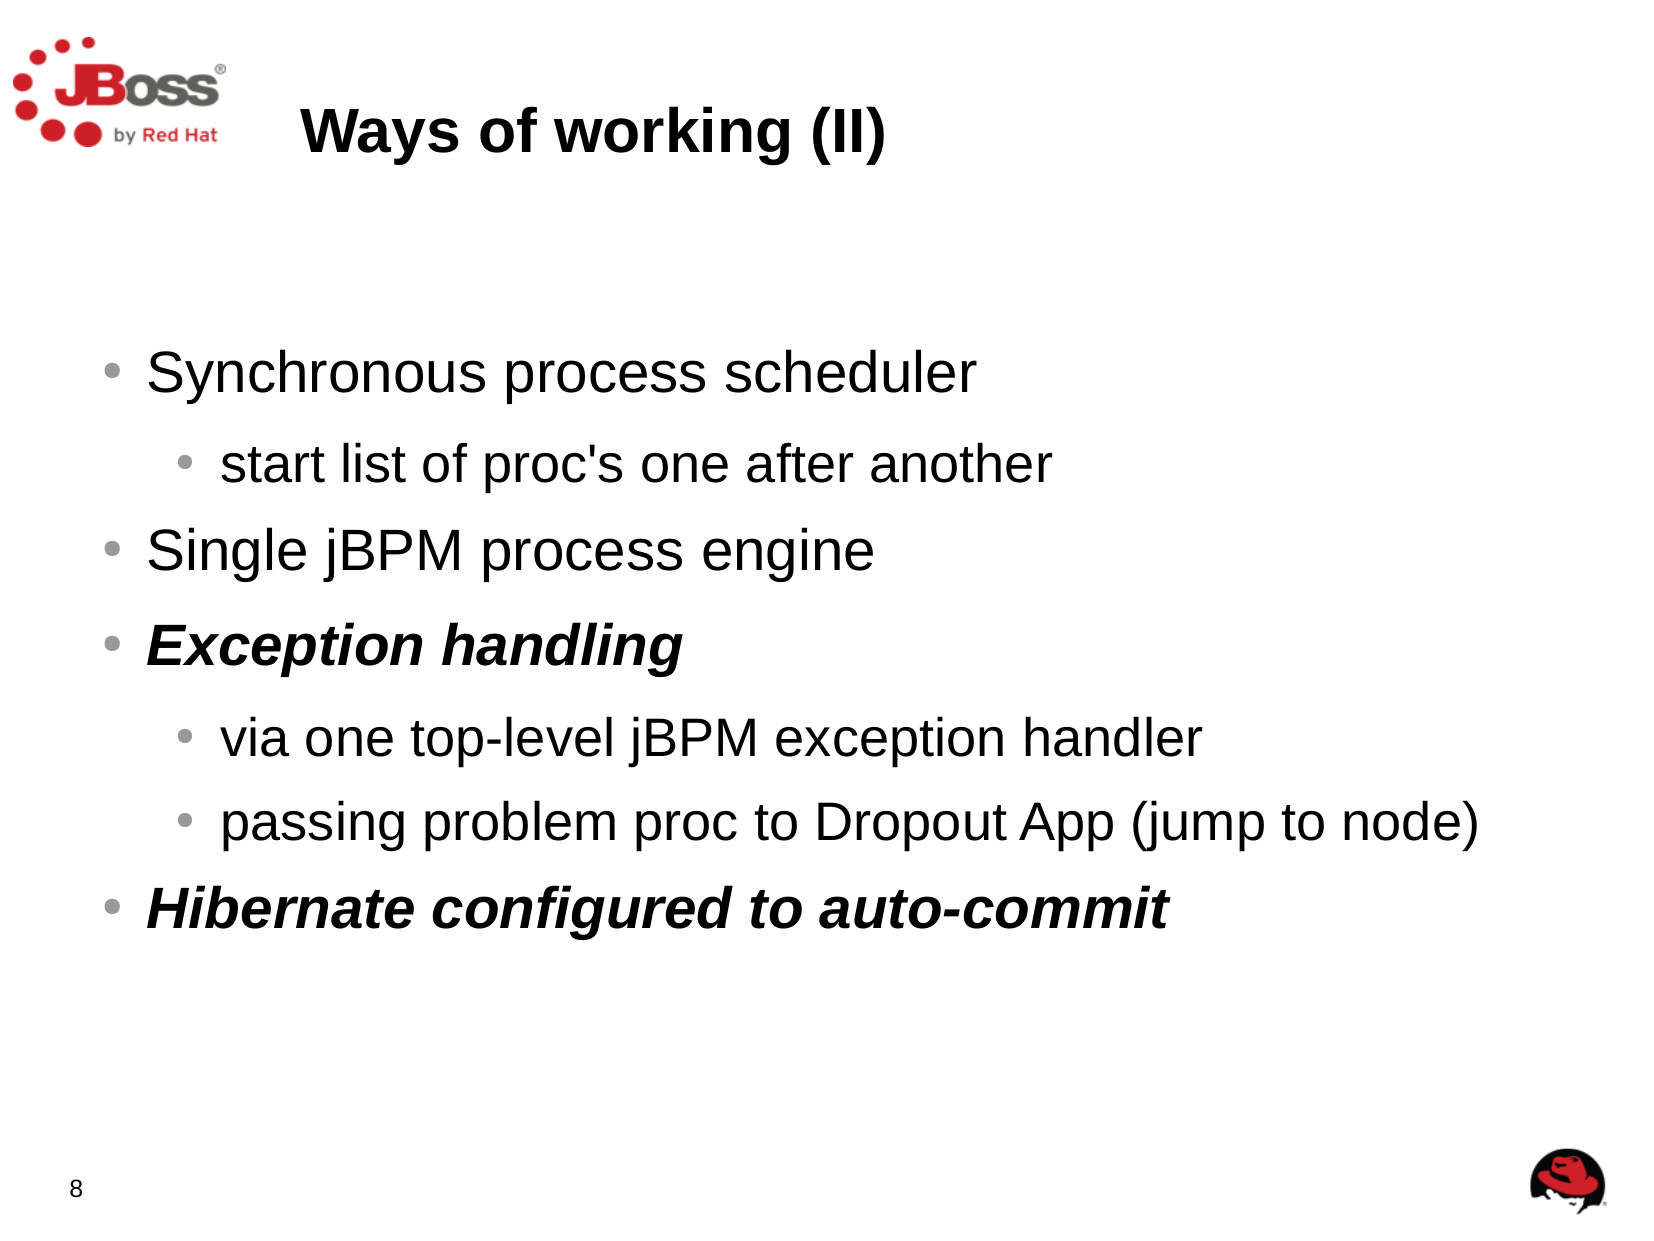

# Ways of working (II)
Synchronous process scheduler
start list of proc's one after another
Single jBPM process engine
Exception handling
via one top-level jBPM exception handler
passing problem proc to Dropout App (jump to node)
Hibernate configured to auto-commit